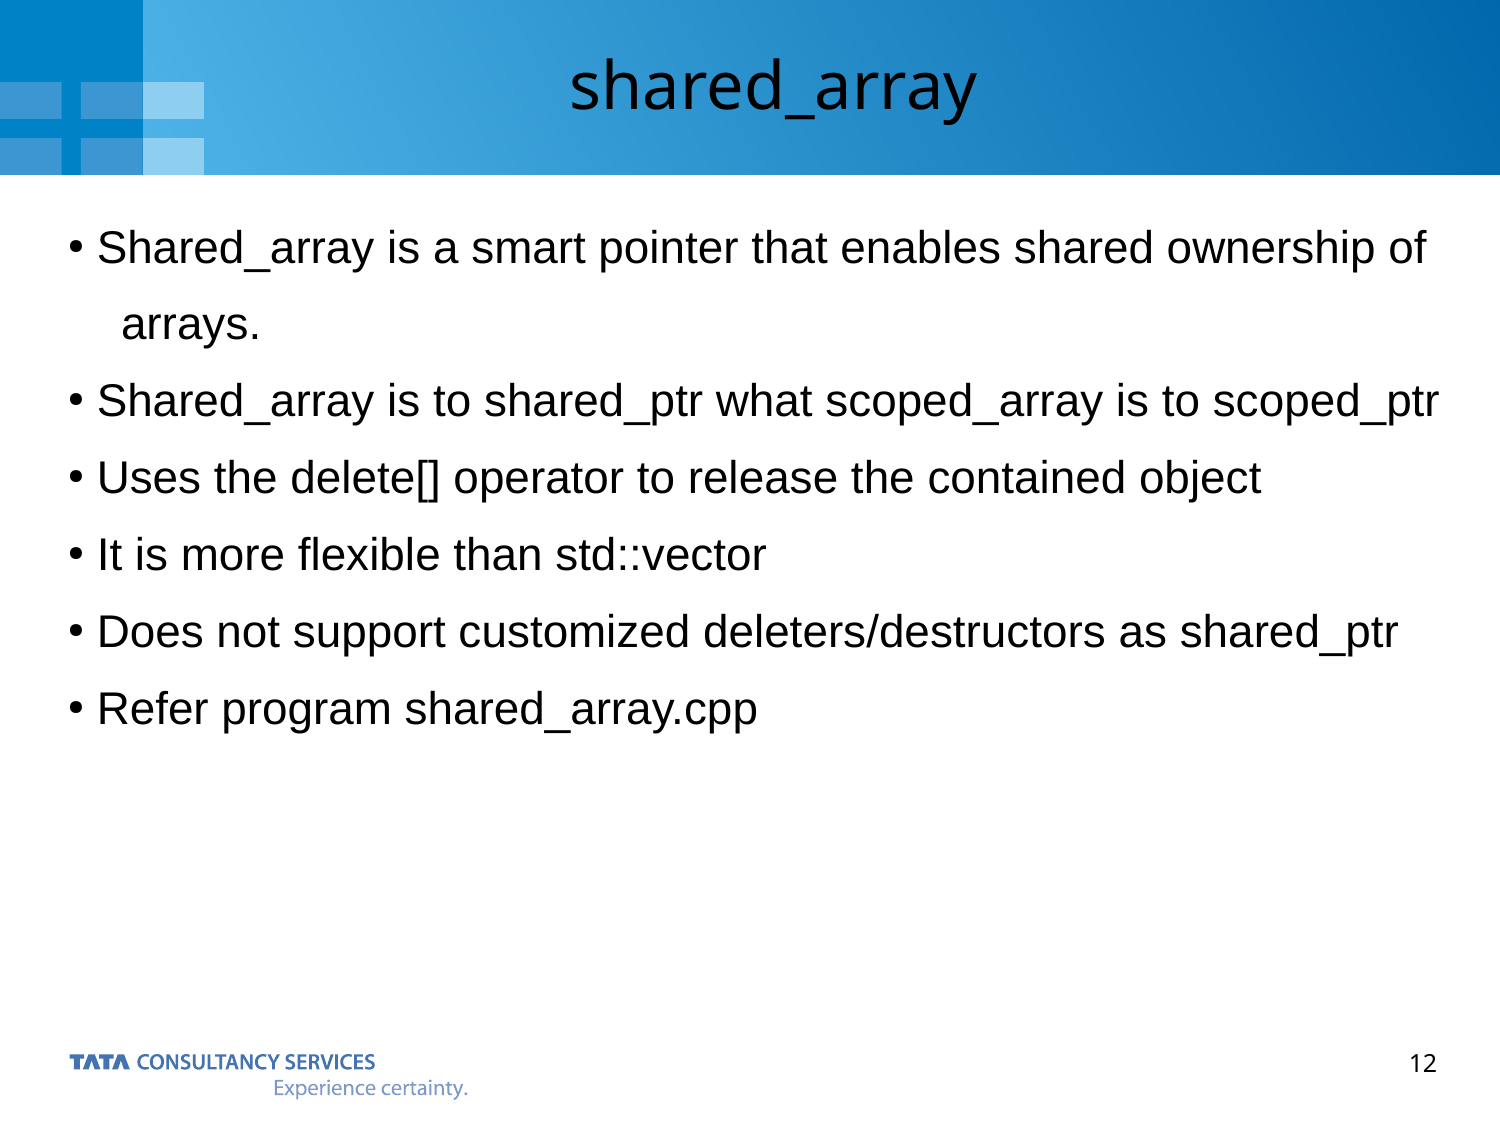

shared_array
 Shared_array is a smart pointer that enables shared ownership of arrays.
 Shared_array is to shared_ptr what scoped_array is to scoped_ptr
 Uses the delete[] operator to release the contained object
 It is more flexible than std::vector
 Does not support customized deleters/destructors as shared_ptr
 Refer program shared_array.cpp